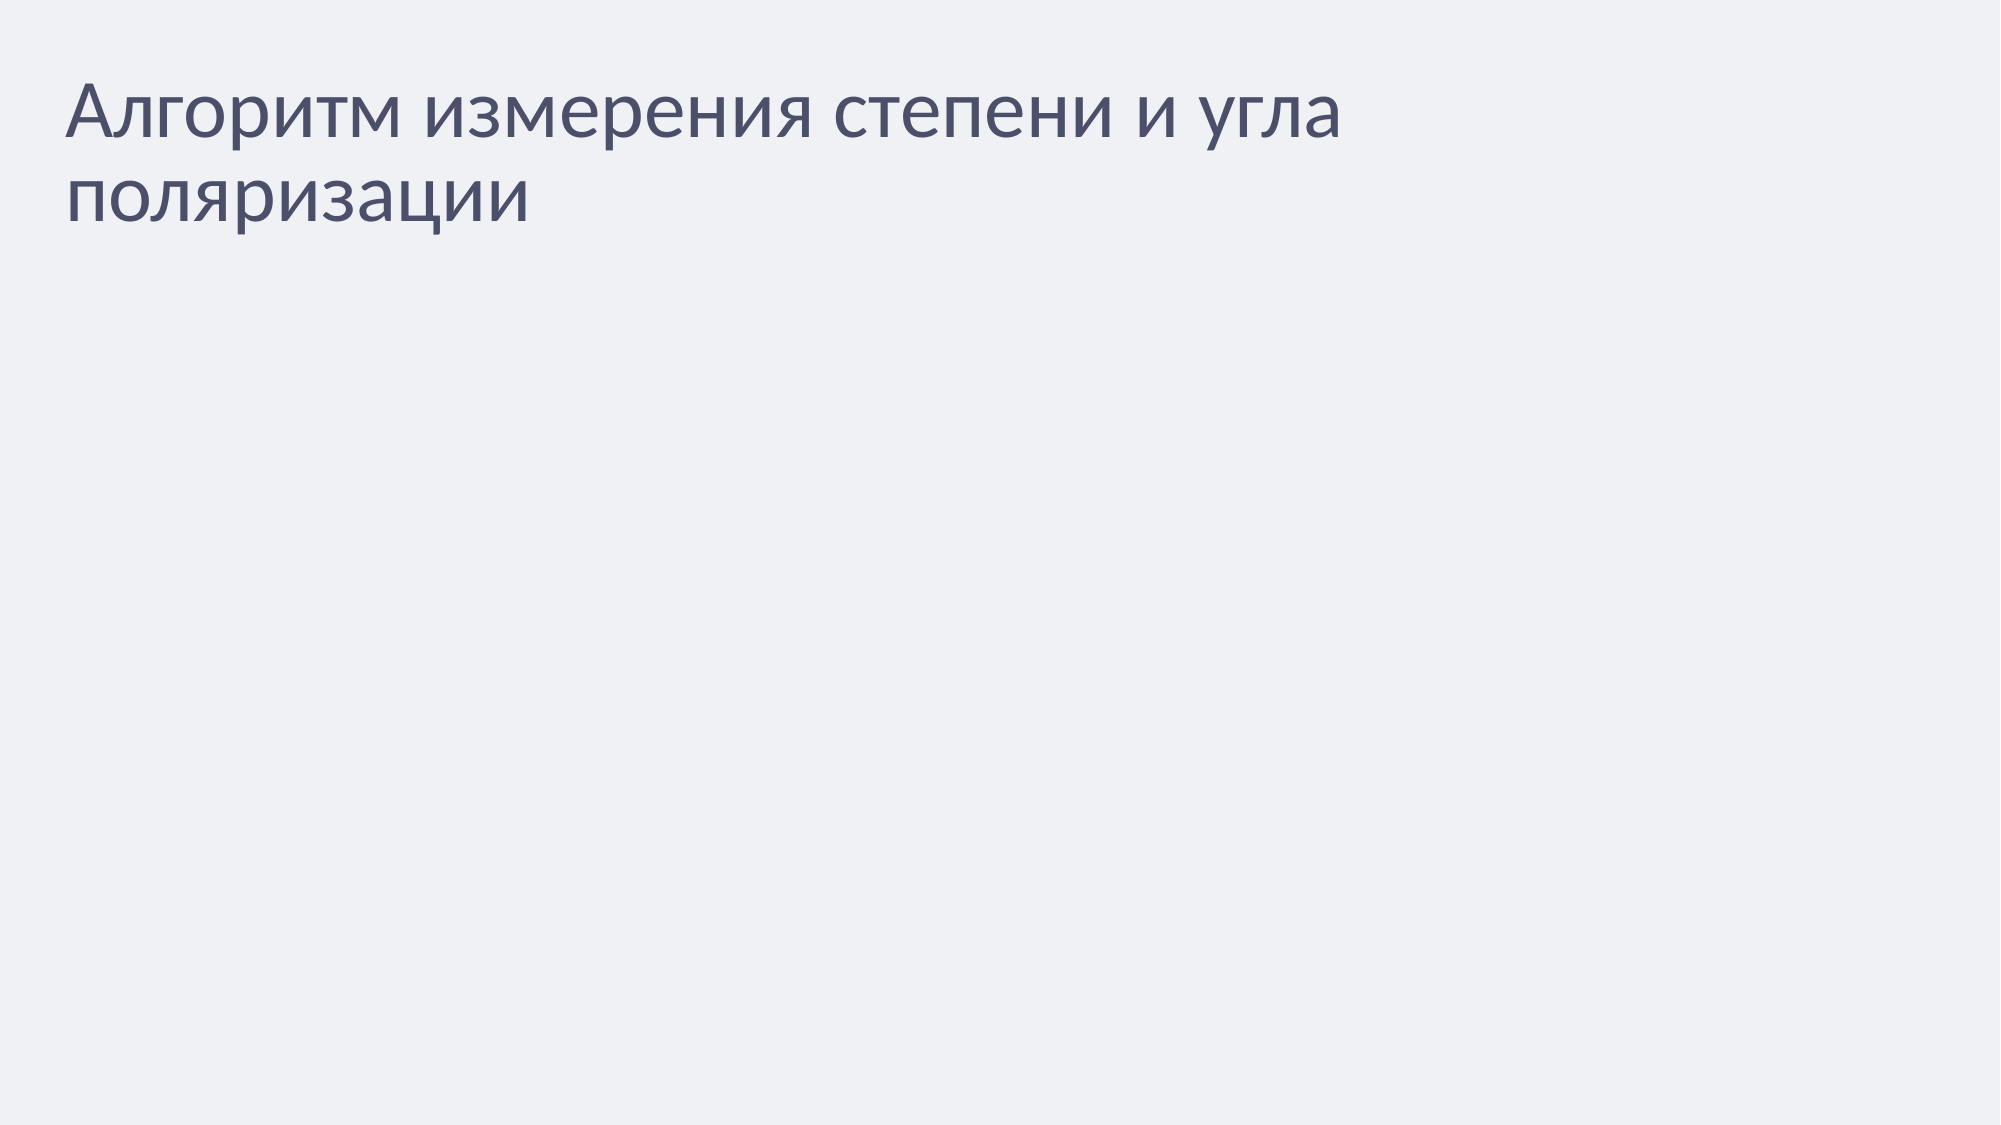

# Алгоритм измерения степени и угла поляризации